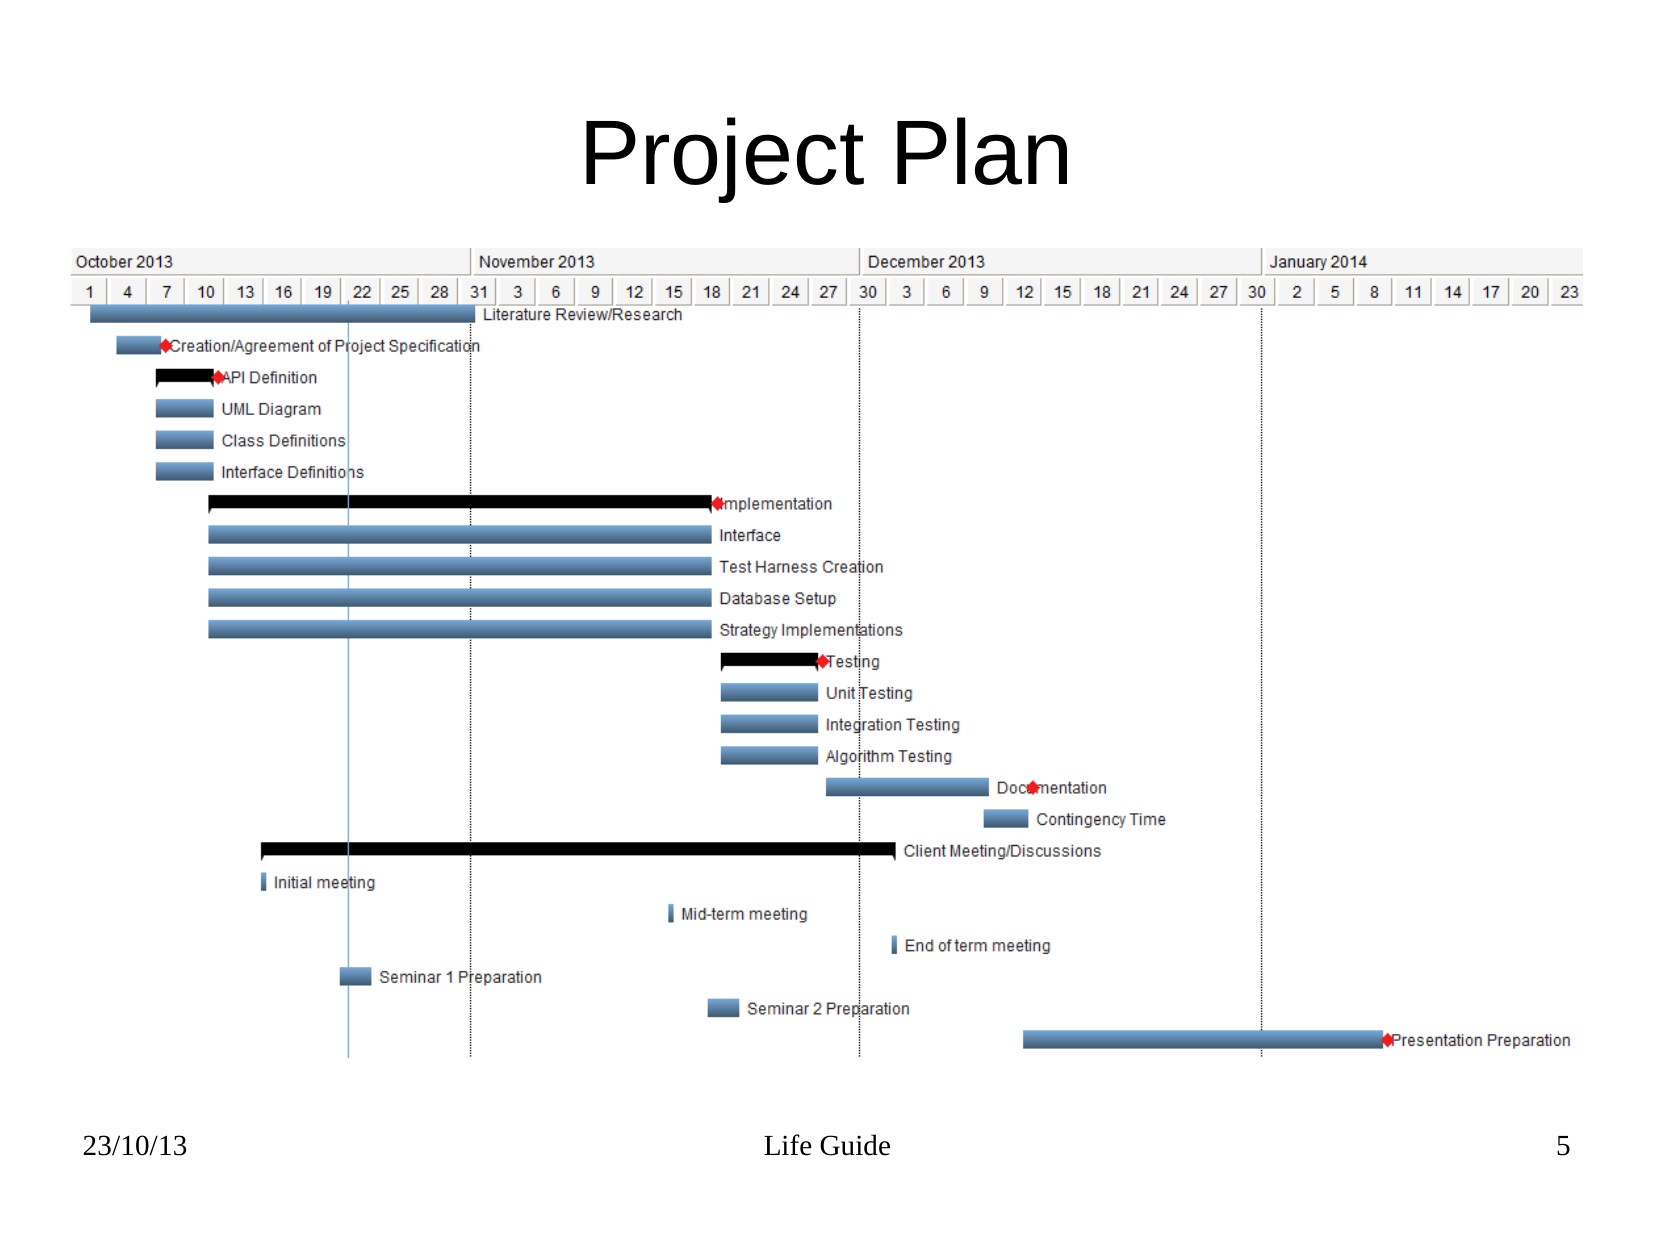

# Project Plan
23/10/13
Life Guide
5